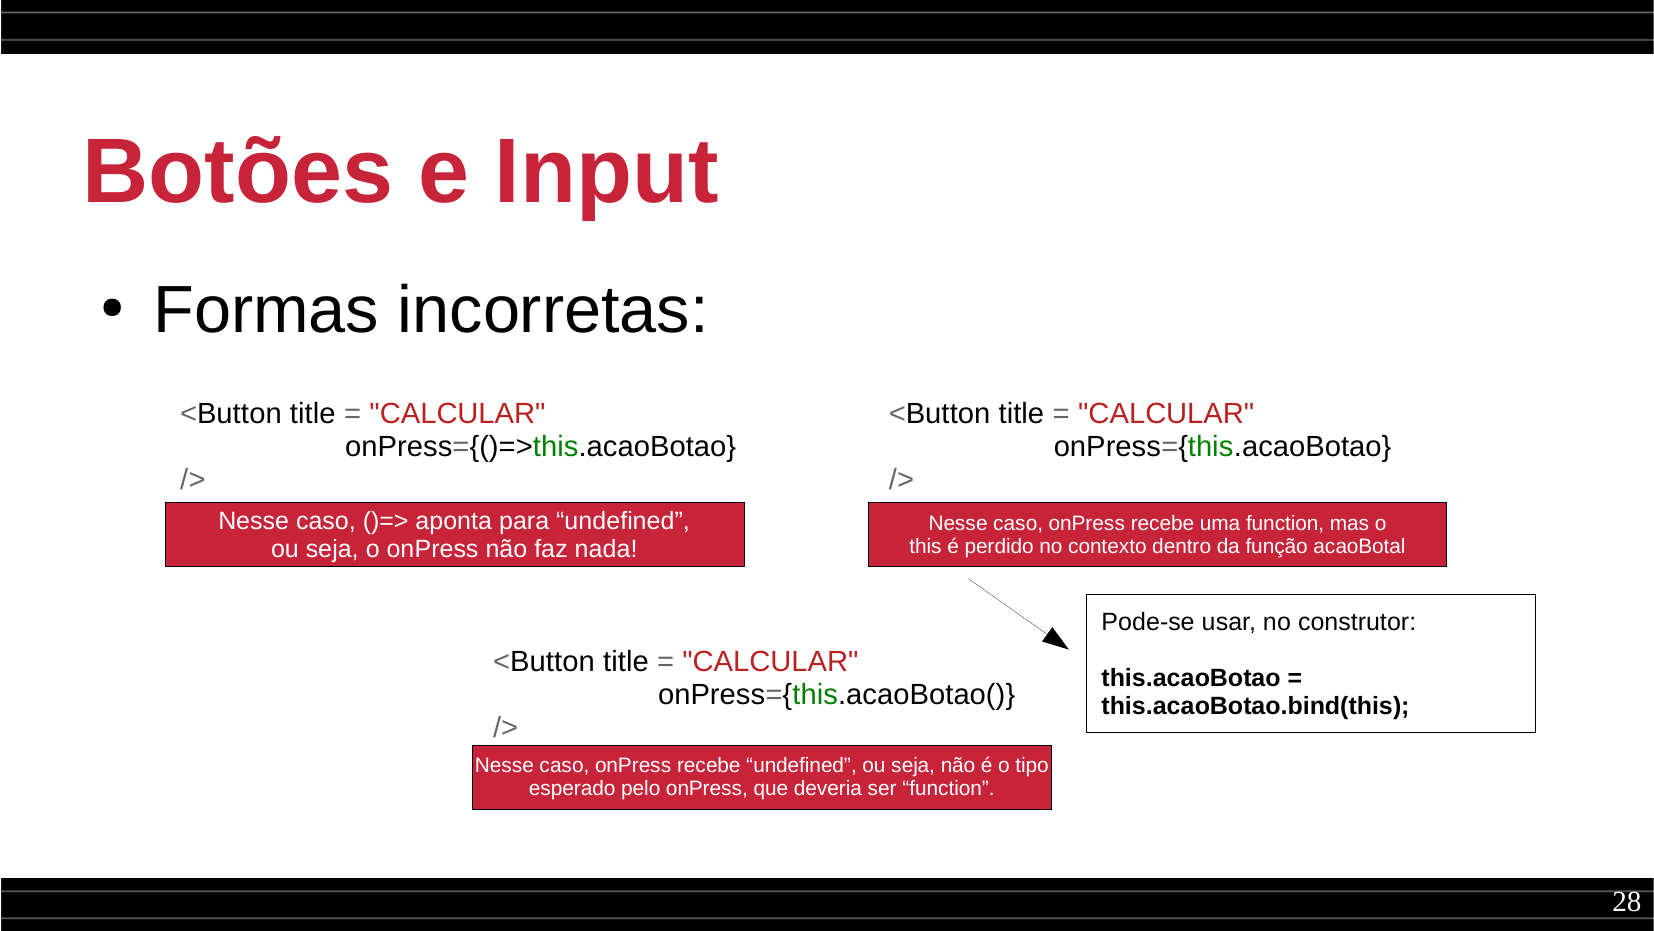

# Botões e Input
Formas incorretas:
<Button title = "CALCULAR"
 onPress={()=>this.acaoBotao}
/>
<Button title = "CALCULAR"
 onPress={this.acaoBotao}
/>
Nesse caso, ()=> aponta para “undefined”,
ou seja, o onPress não faz nada!
Nesse caso, onPress recebe uma function, mas o
this é perdido no contexto dentro da função acaoBotal
Pode-se usar, no construtor:
this.acaoBotao = this.acaoBotao.bind(this);
<Button title = "CALCULAR"
 onPress={this.acaoBotao()}
/>
Nesse caso, onPress recebe “undefined”, ou seja, não é o tipo
esperado pelo onPress, que deveria ser “function”.